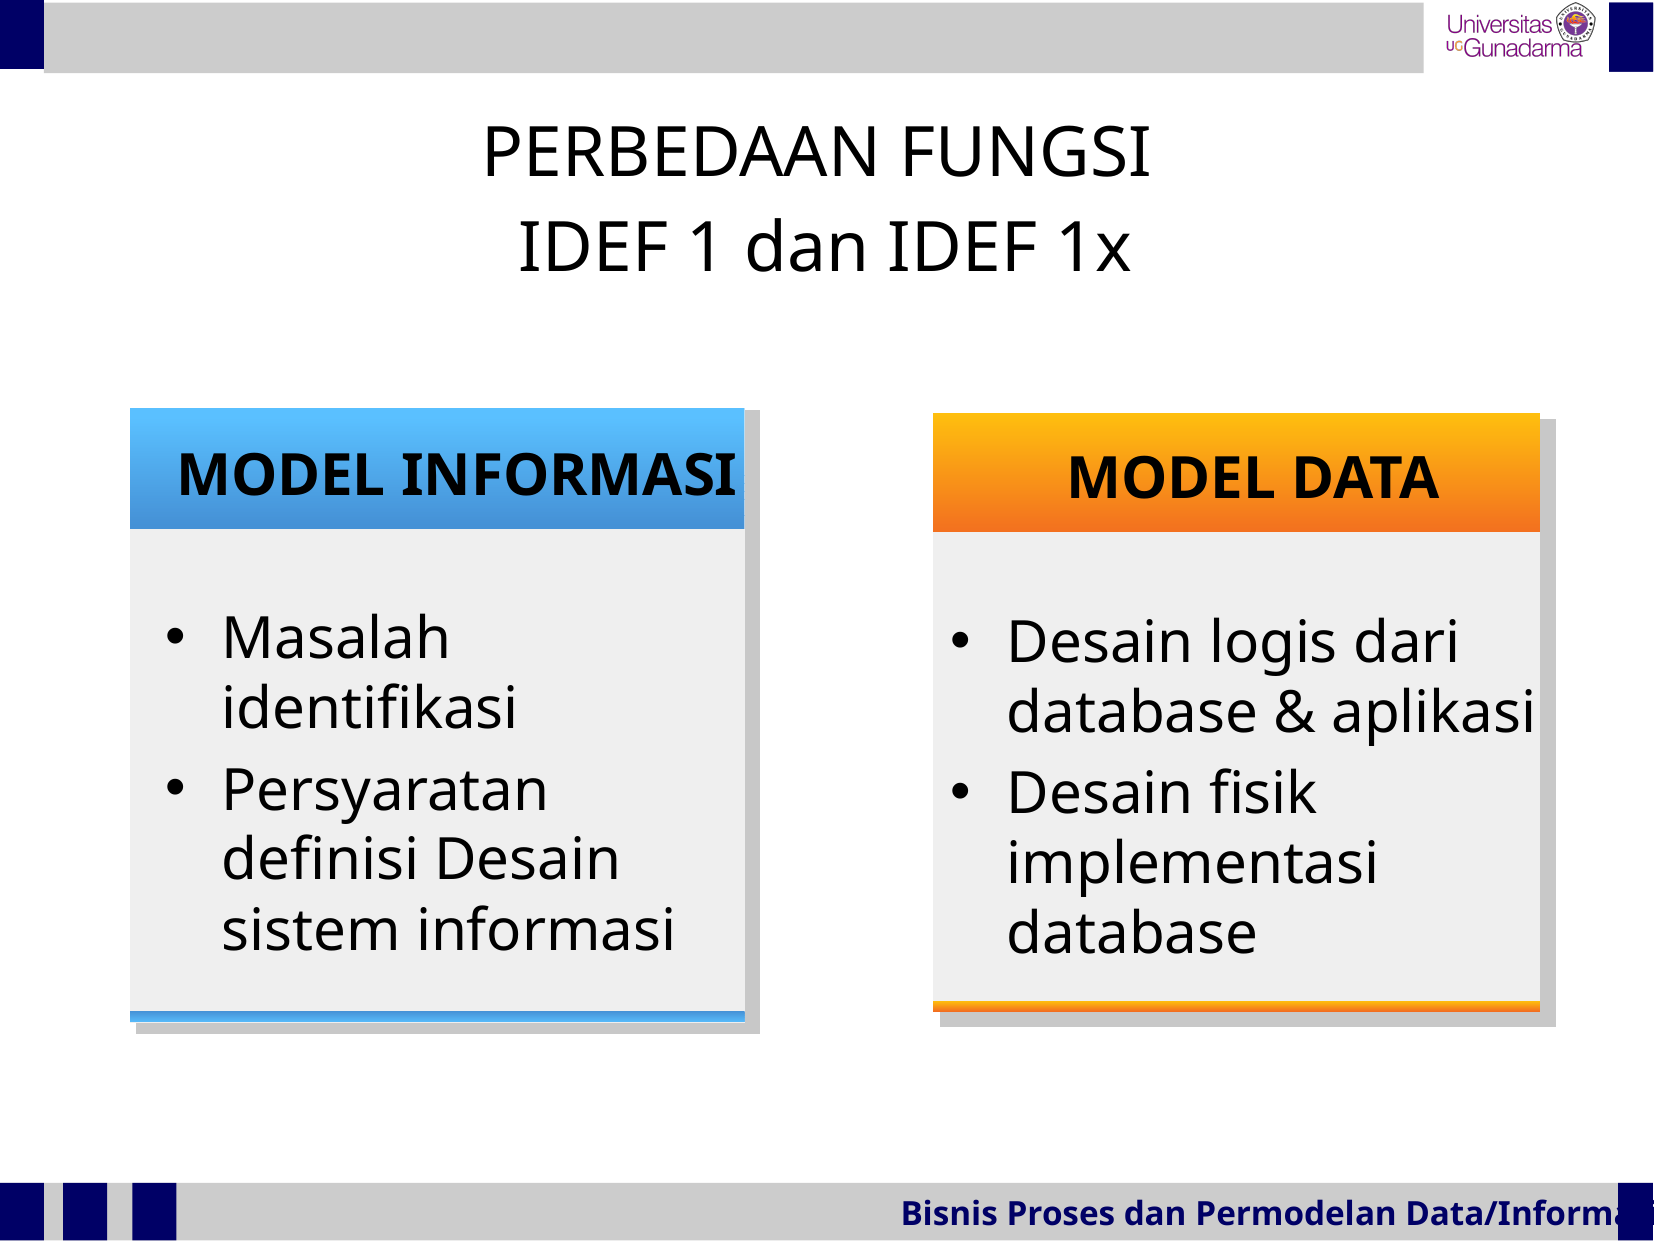

# PERBEDAAN FUNGSI IDEF 1 dan IDEF 1x
MODEL INFORMASI
Masalah identifikasi
Persyaratan definisi Desain sistem informasi
MODEL DATA
Desain logis dari database & aplikasi
Desain fisik implementasi database